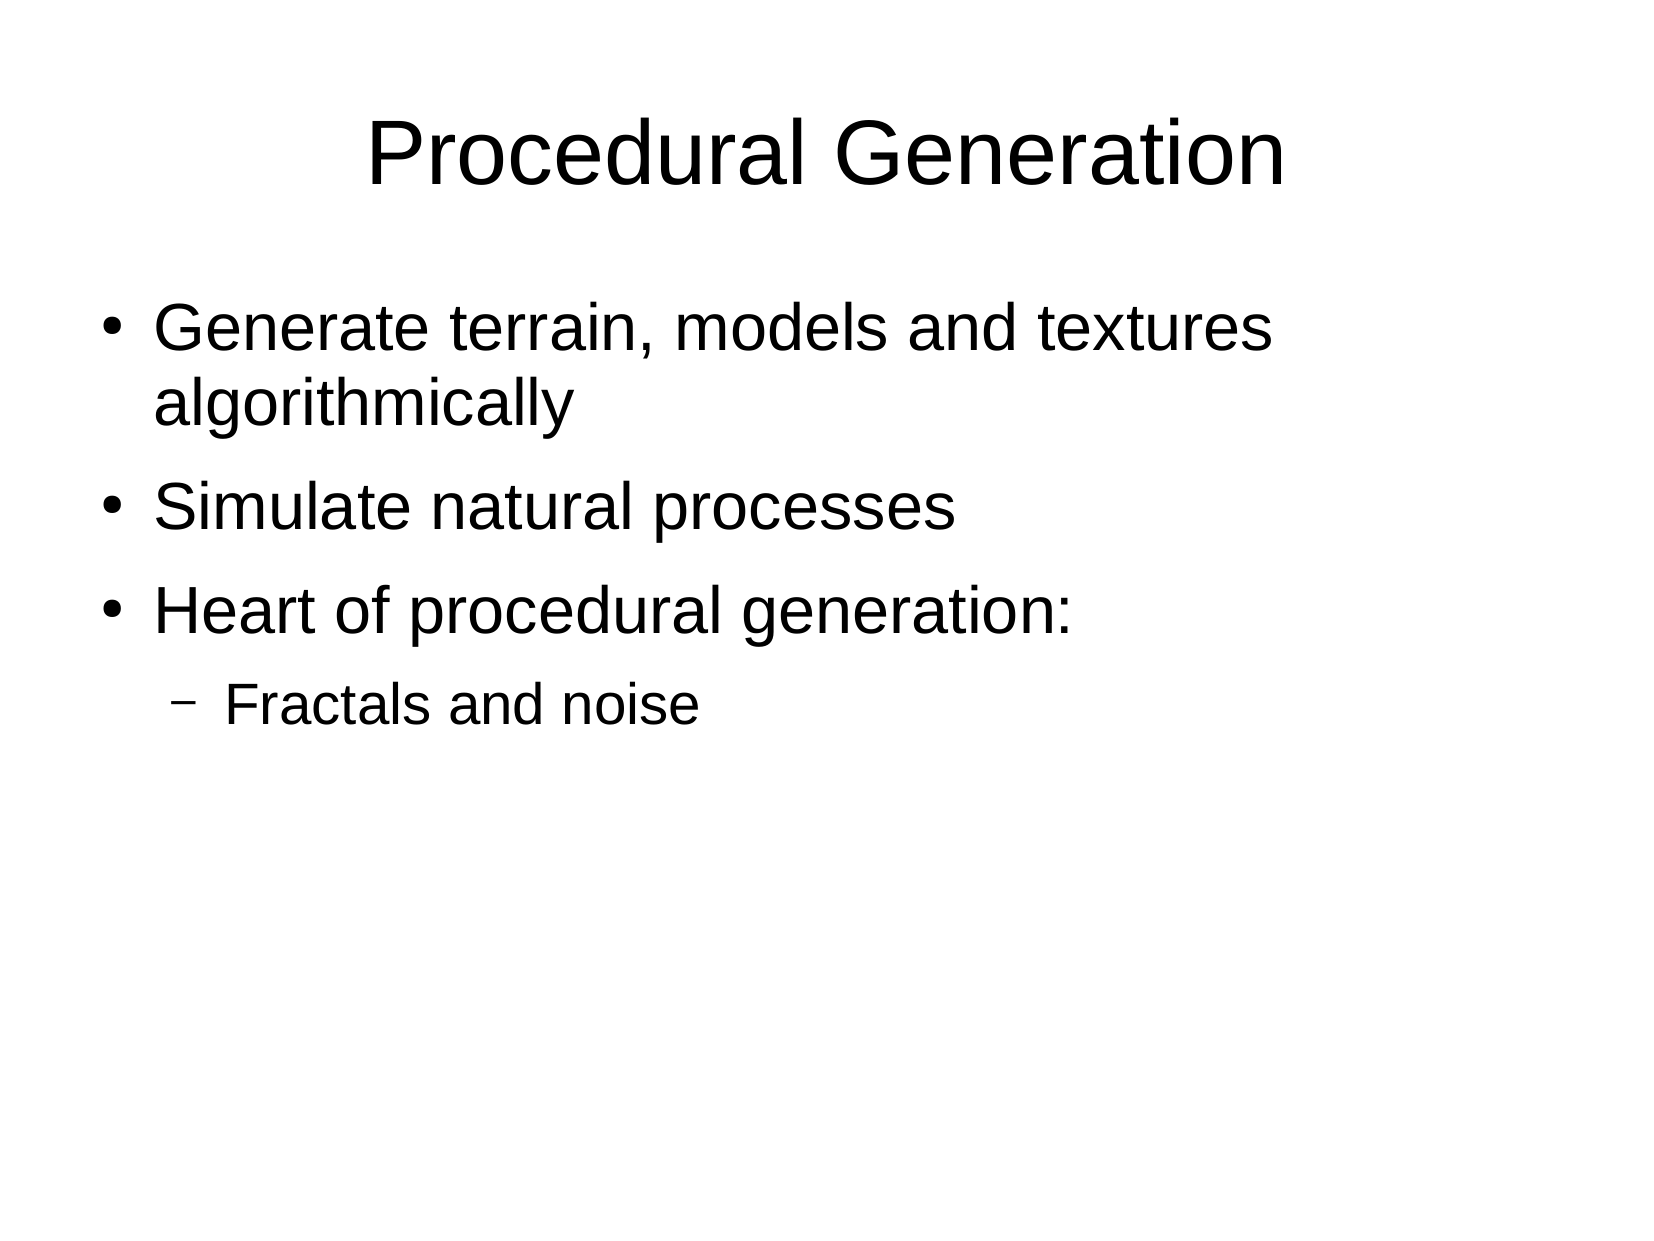

# Procedural Generation
Generate terrain, models and textures algorithmically
Simulate natural processes
Heart of procedural generation:
Fractals and noise